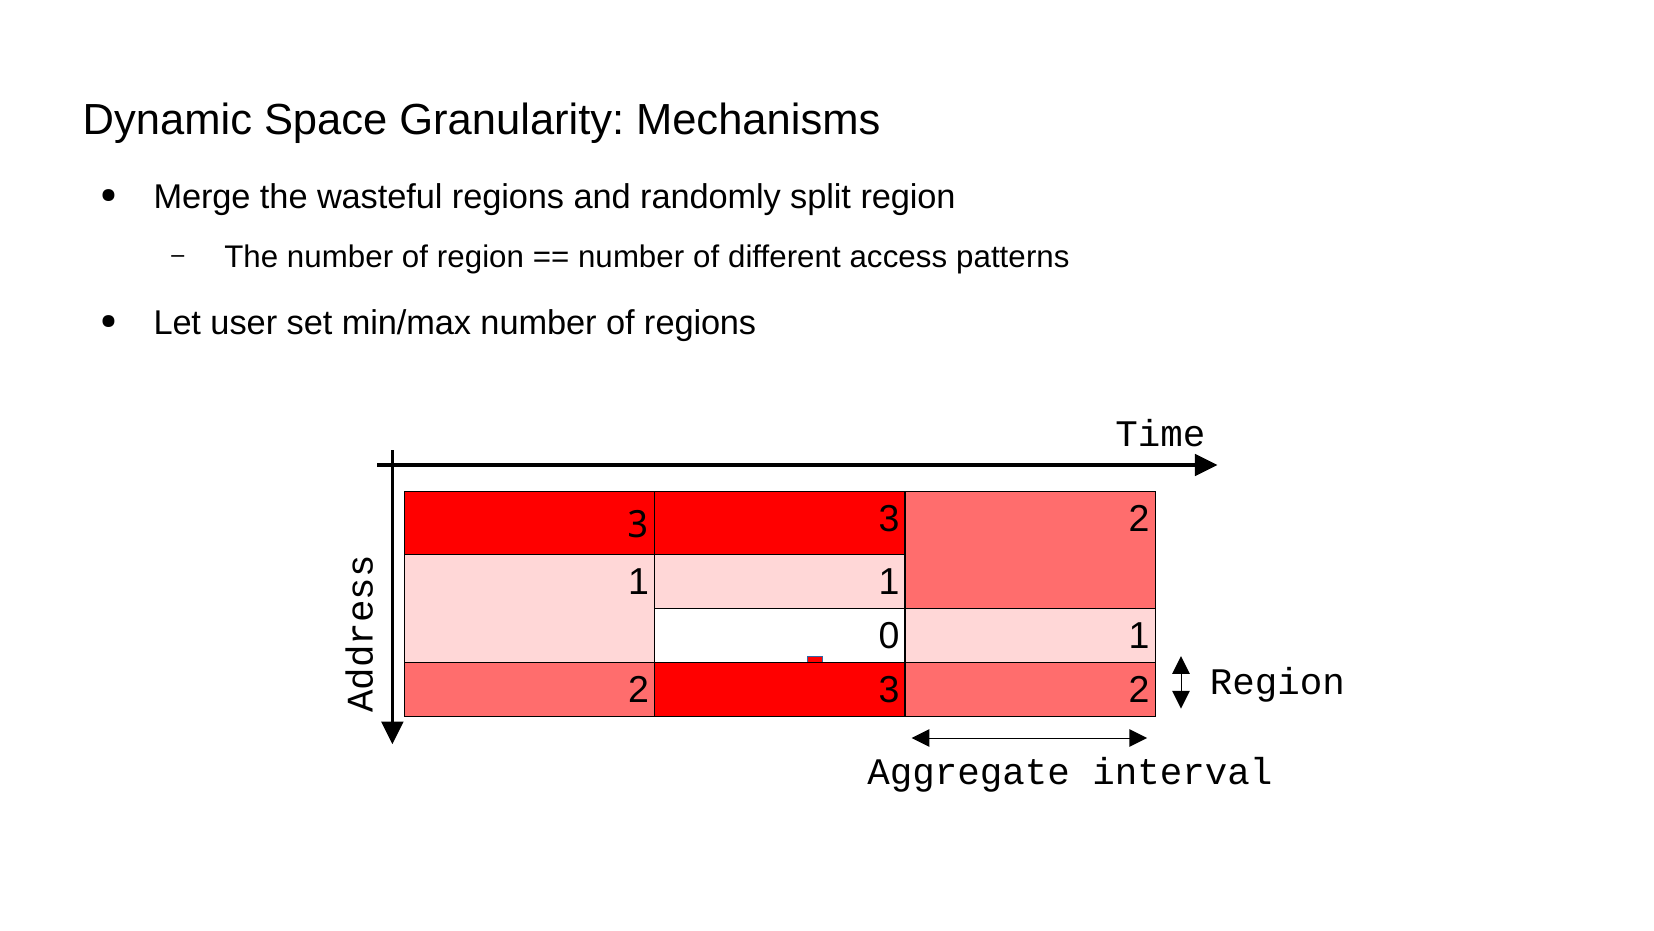

# Dynamic Space Granularity: Mechanisms
Merge the wasteful regions and randomly split region
The number of region == number of different access patterns
Let user set min/max number of regions
Time
| 3 | 3 | 2 |
| --- | --- | --- |
| 1 | 1 | |
| | 0 | 1 |
| 2 | 3 | 2 |
Address
Region
Aggregate interval